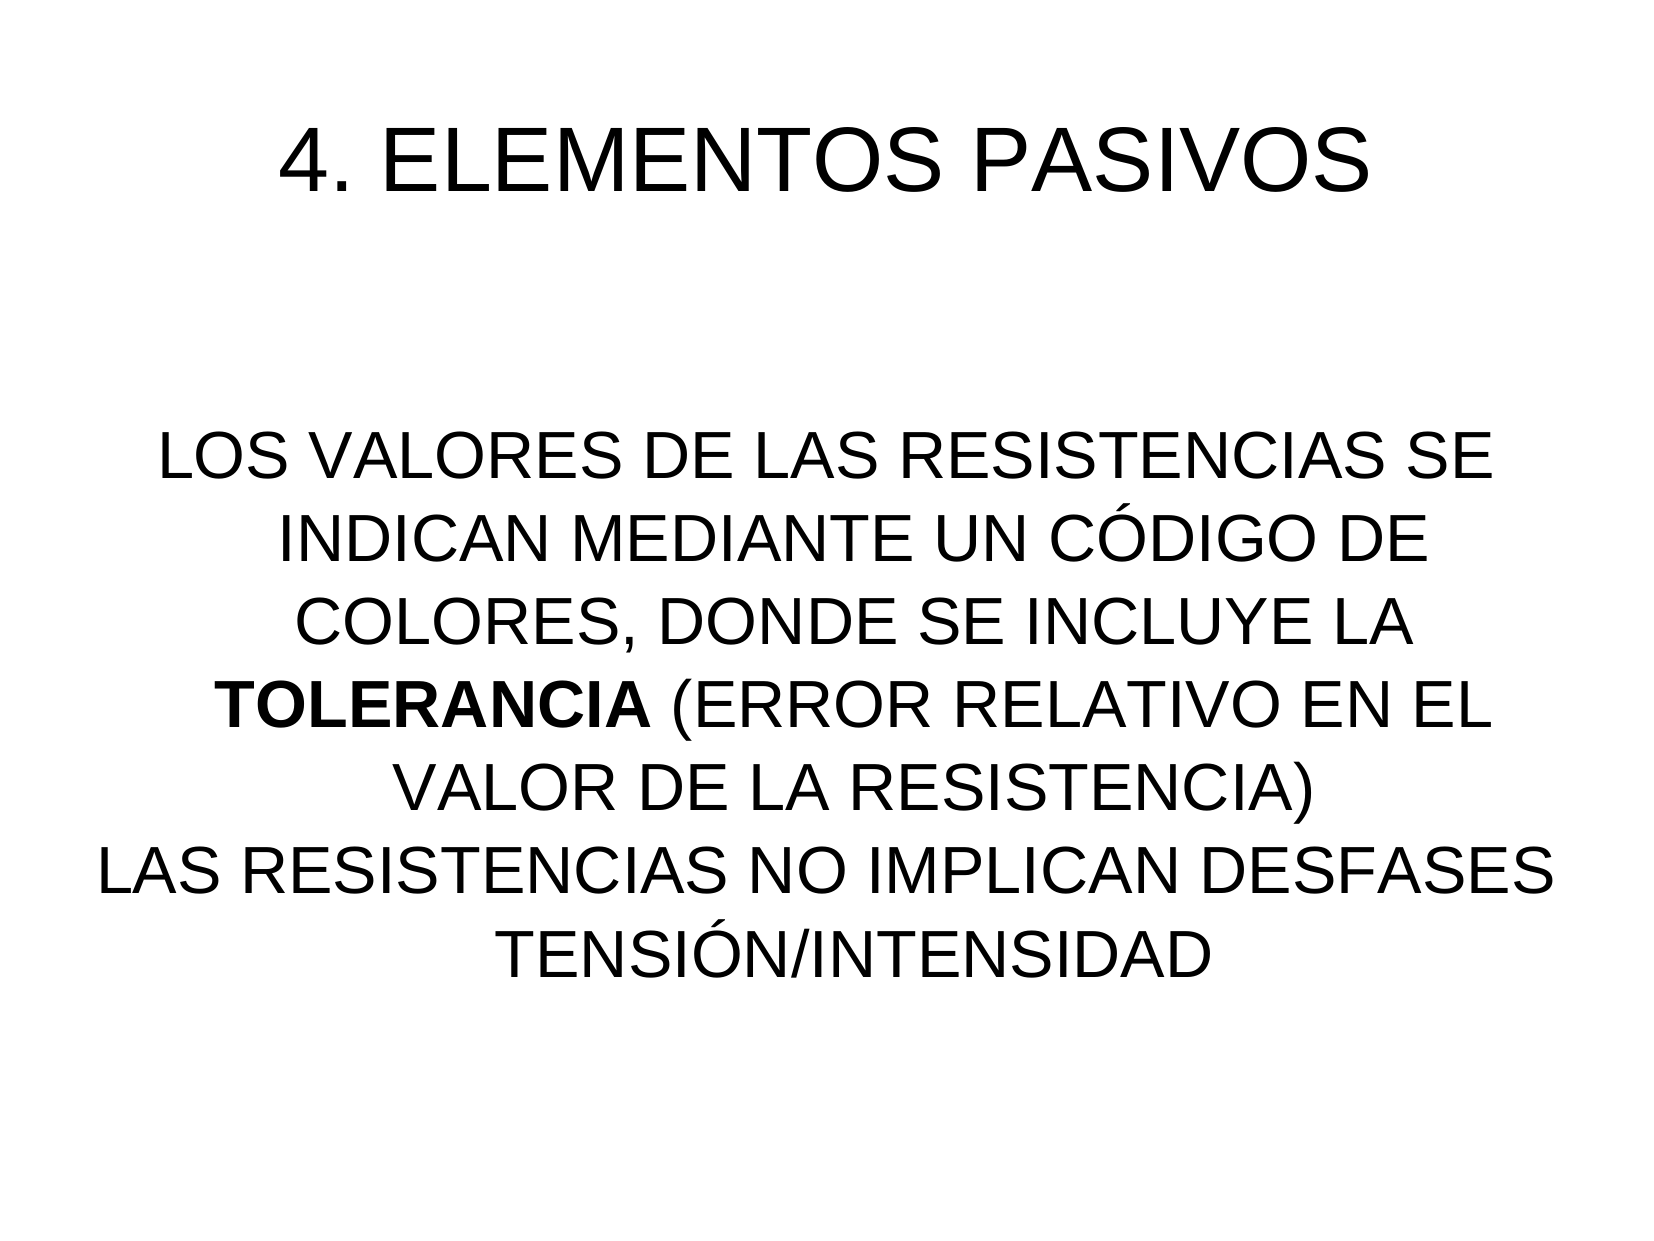

# 4. ELEMENTOS PASIVOS
LOS VALORES DE LAS RESISTENCIAS SE INDICAN MEDIANTE UN CÓDIGO DE COLORES, DONDE SE INCLUYE LA TOLERANCIA (ERROR RELATIVO EN EL VALOR DE LA RESISTENCIA)
LAS RESISTENCIAS NO IMPLICAN DESFASES TENSIÓN/INTENSIDAD